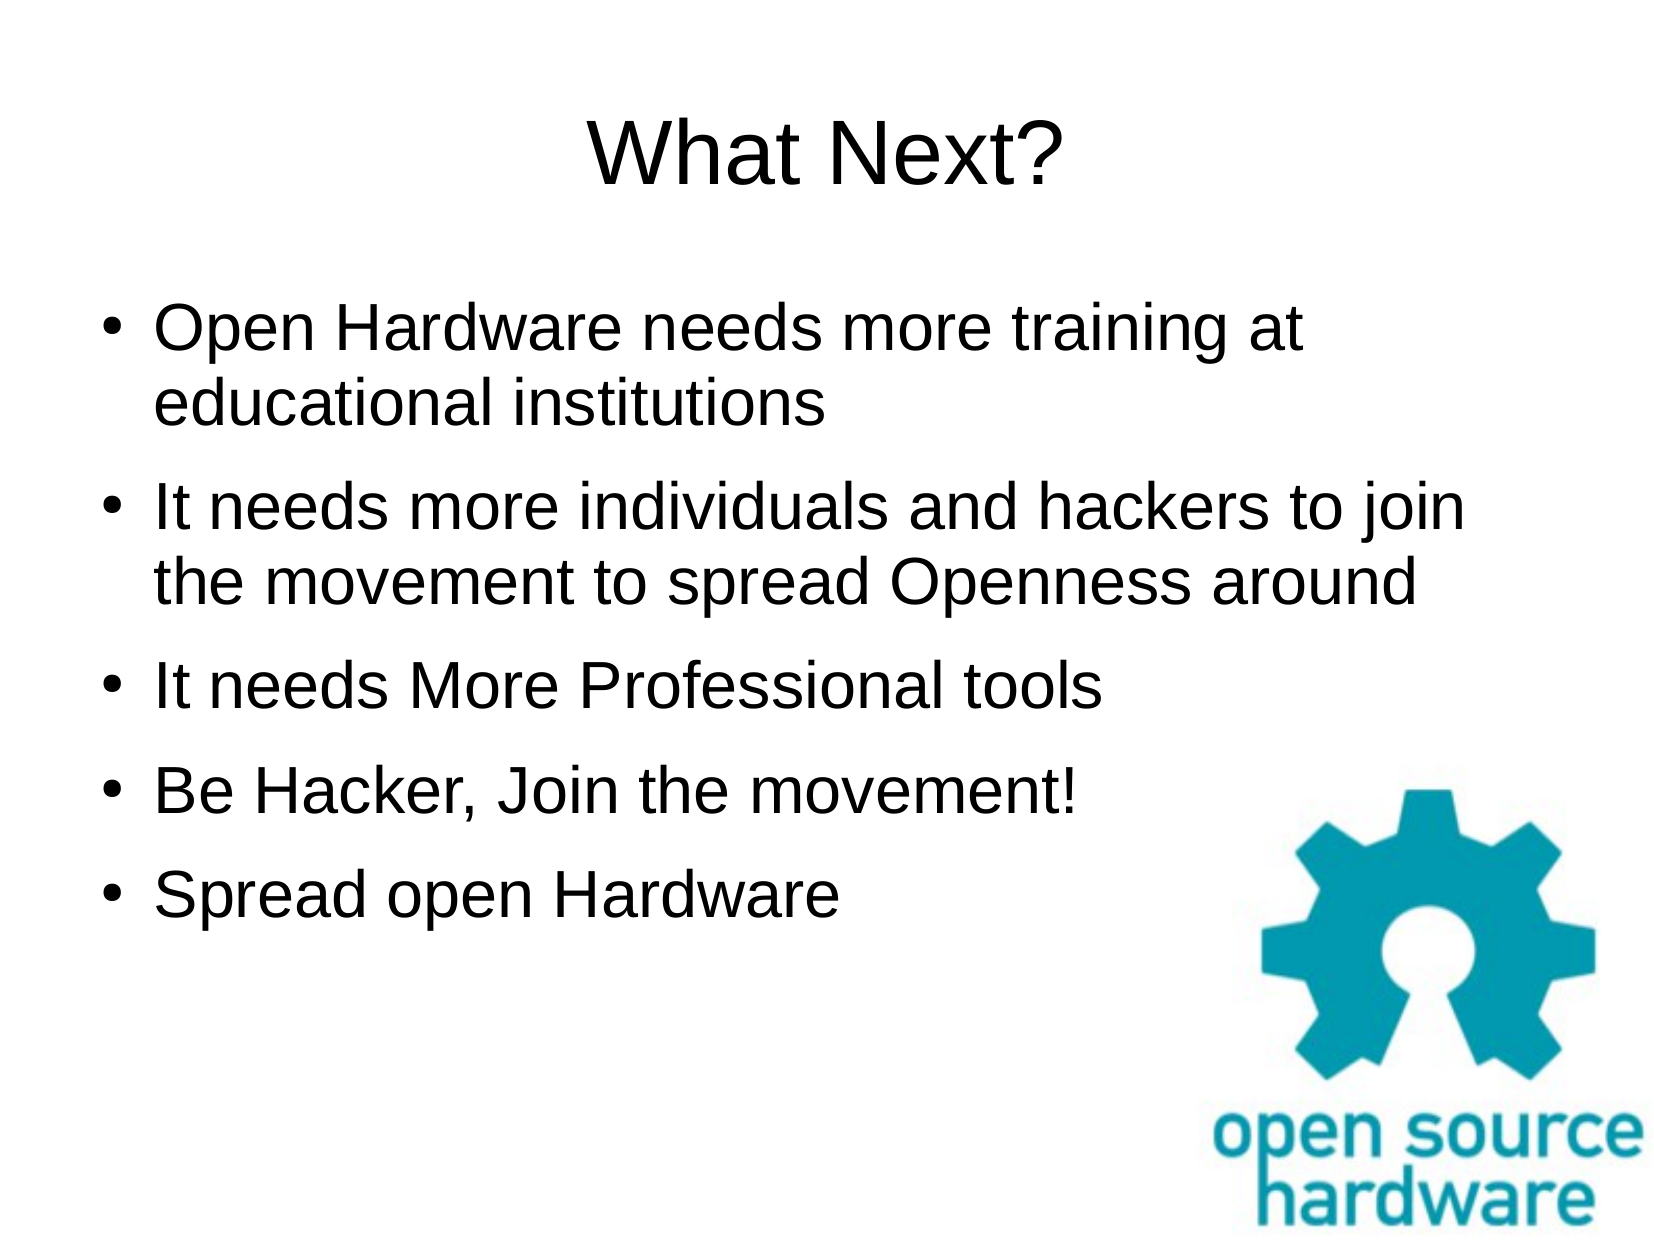

# What Next?
Open Hardware needs more training at educational institutions
It needs more individuals and hackers to join the movement to spread Openness around
It needs More Professional tools
Be Hacker, Join the movement!
Spread open Hardware